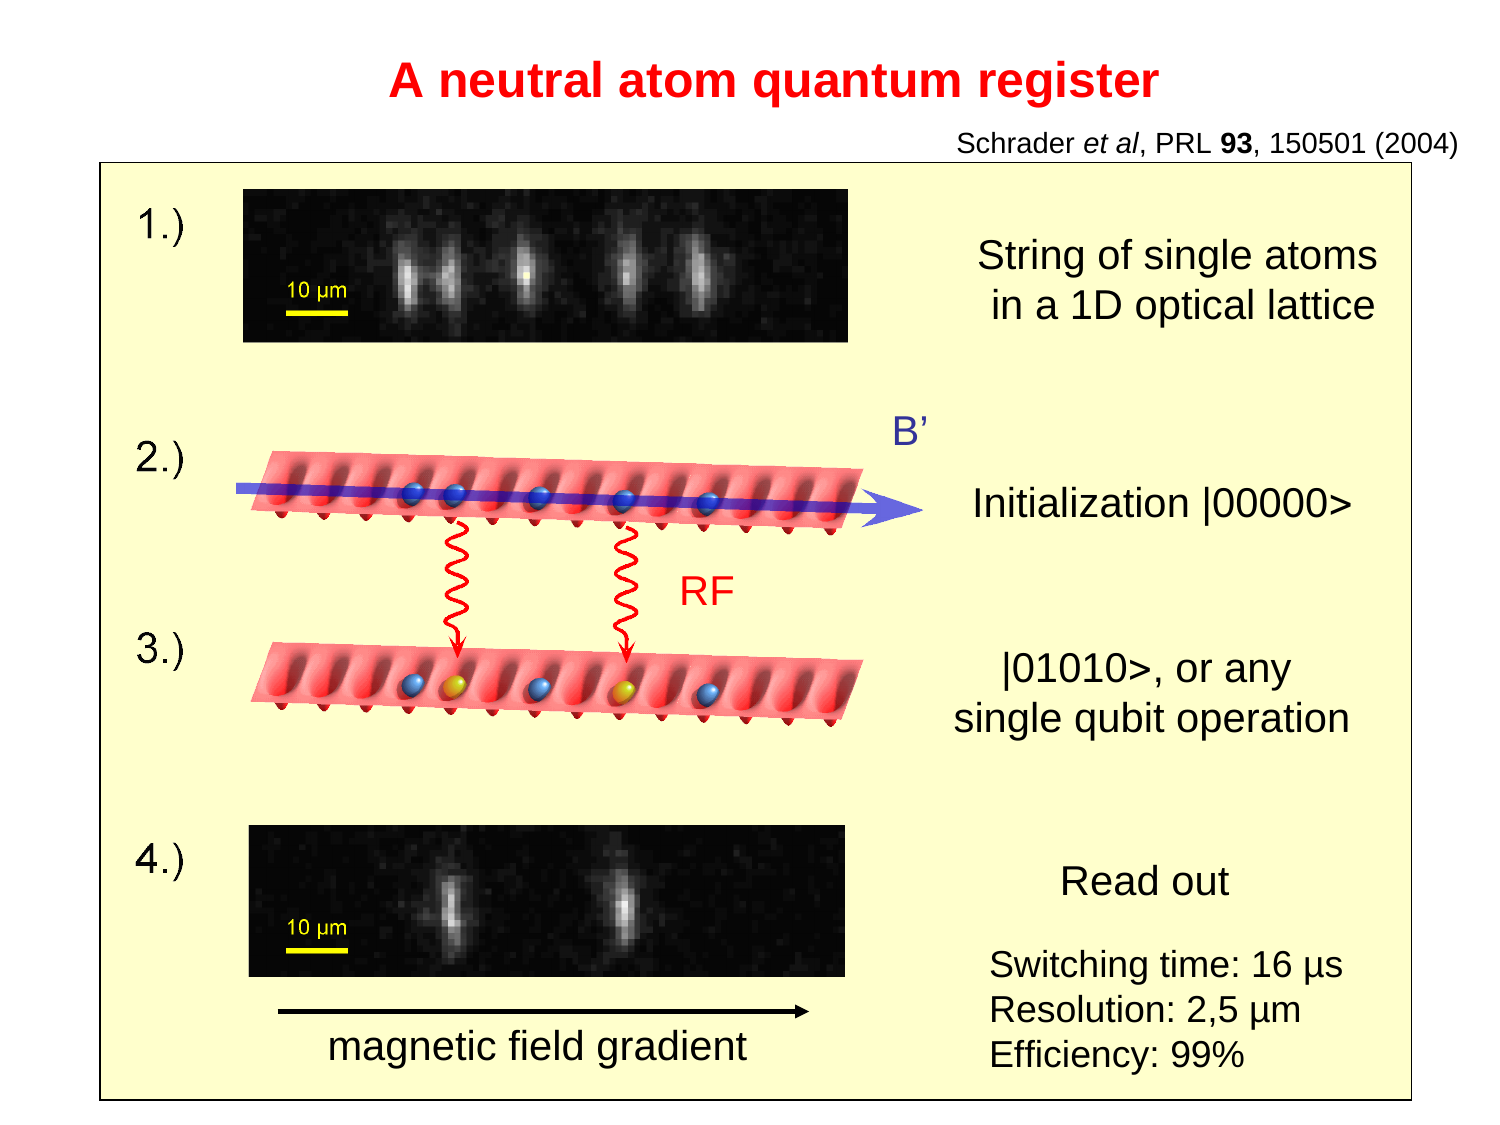

A neutral atom quantum register
Schrader et al, PRL 93, 150501 (2004)
String of single atoms
in a 1D optical lattice
B’
Initialization |00000>
RF
|01010>, or any
single qubit operation
Read out
Switching time: 16 µs
Resolution: 2,5 µm
Efficiency: 99%
magnetic field gradient